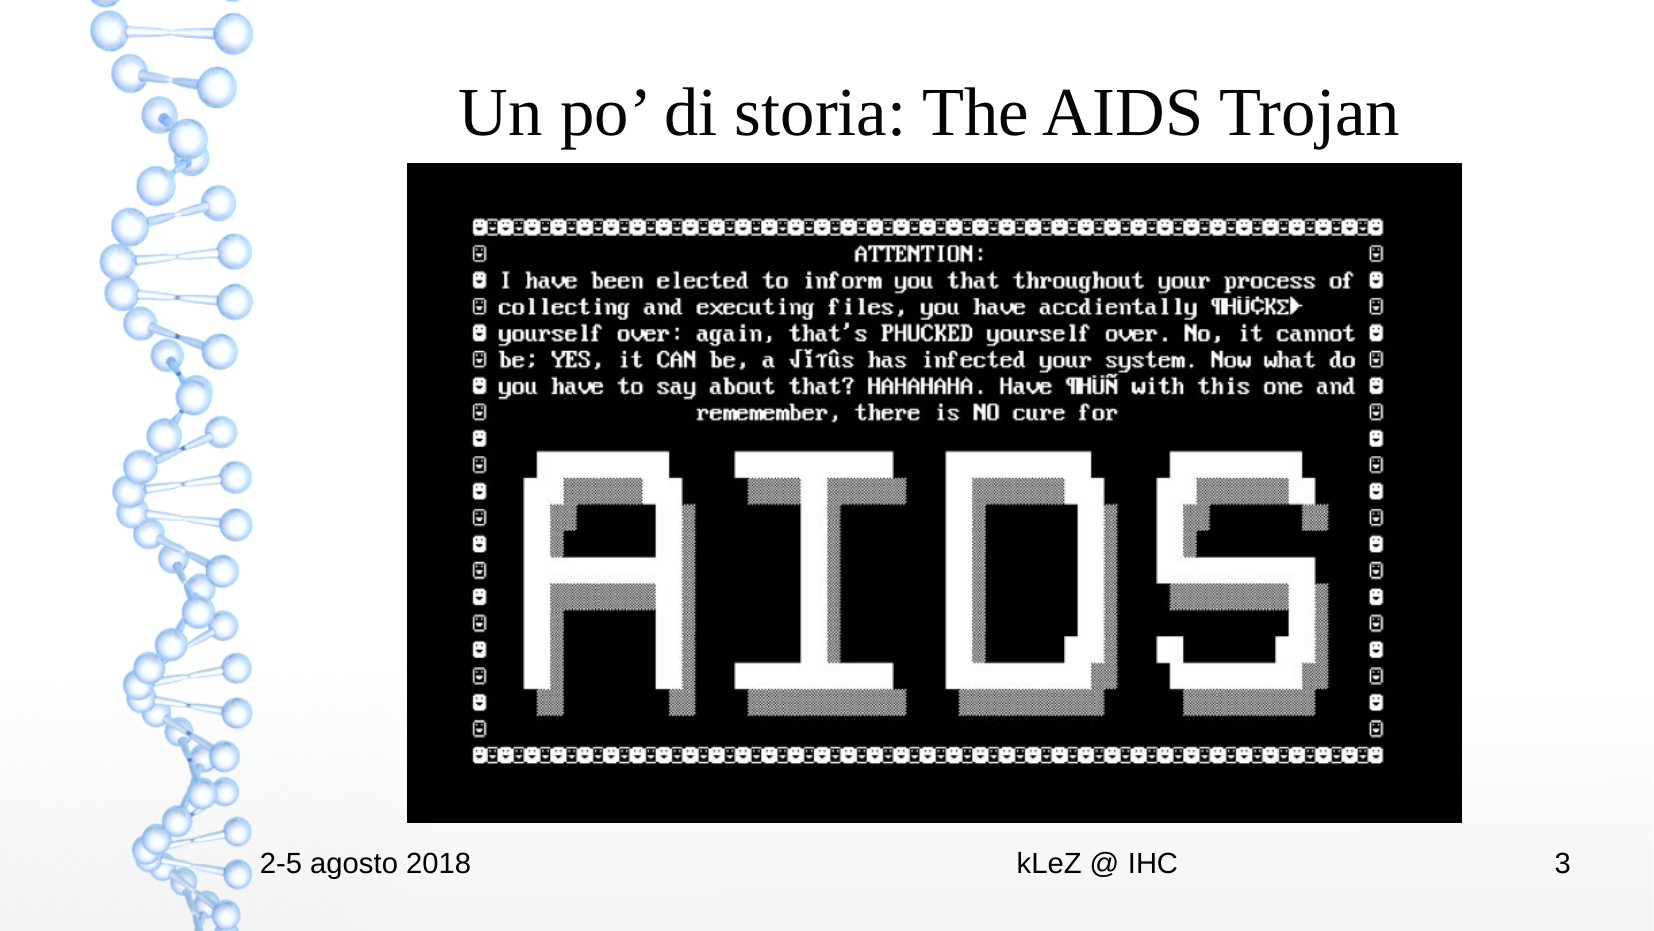

# Un po’ di storia: The AIDS Trojan
2-5 agosto 2018
kLeZ @ IHC
3